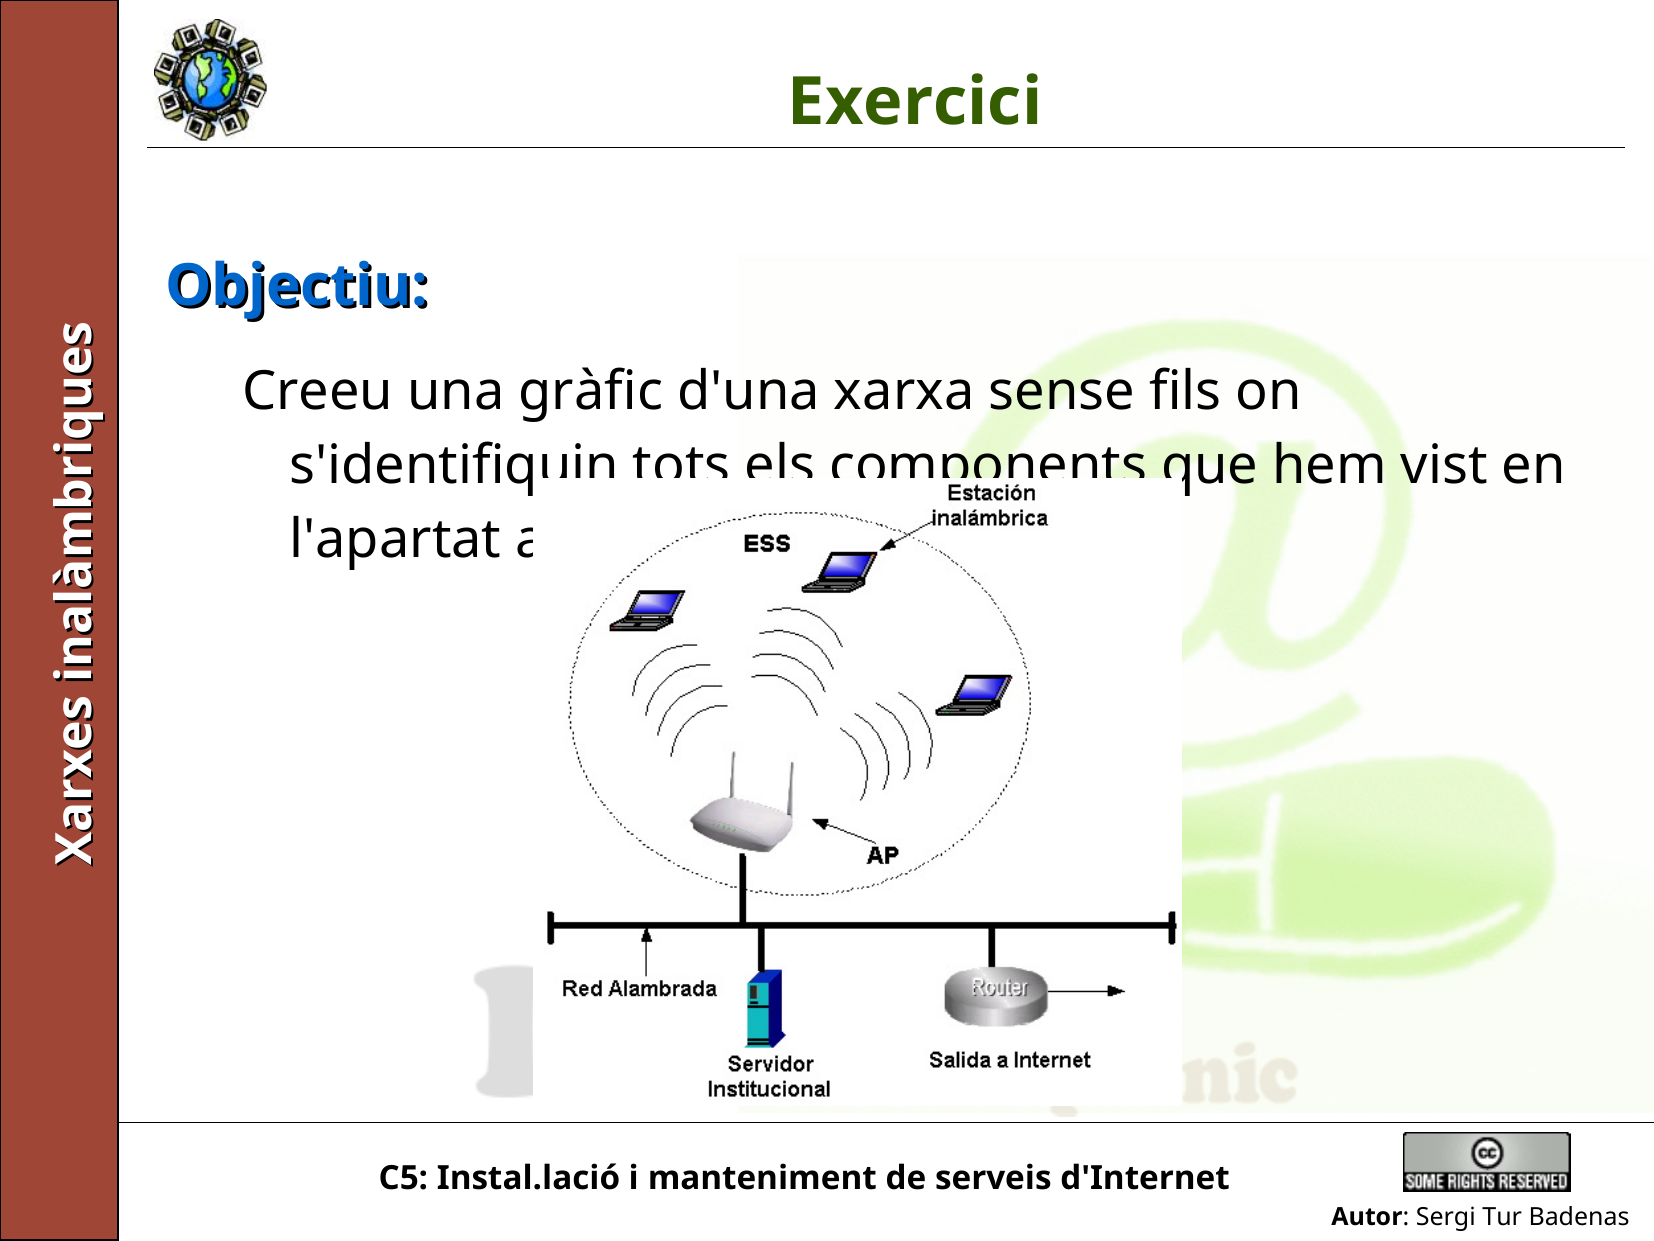

# Exercici
Objectiu:
Creeu una gràfic d'una xarxa sense fils on s'identifiquin tots els components que hem vist en l'apartat anterior.